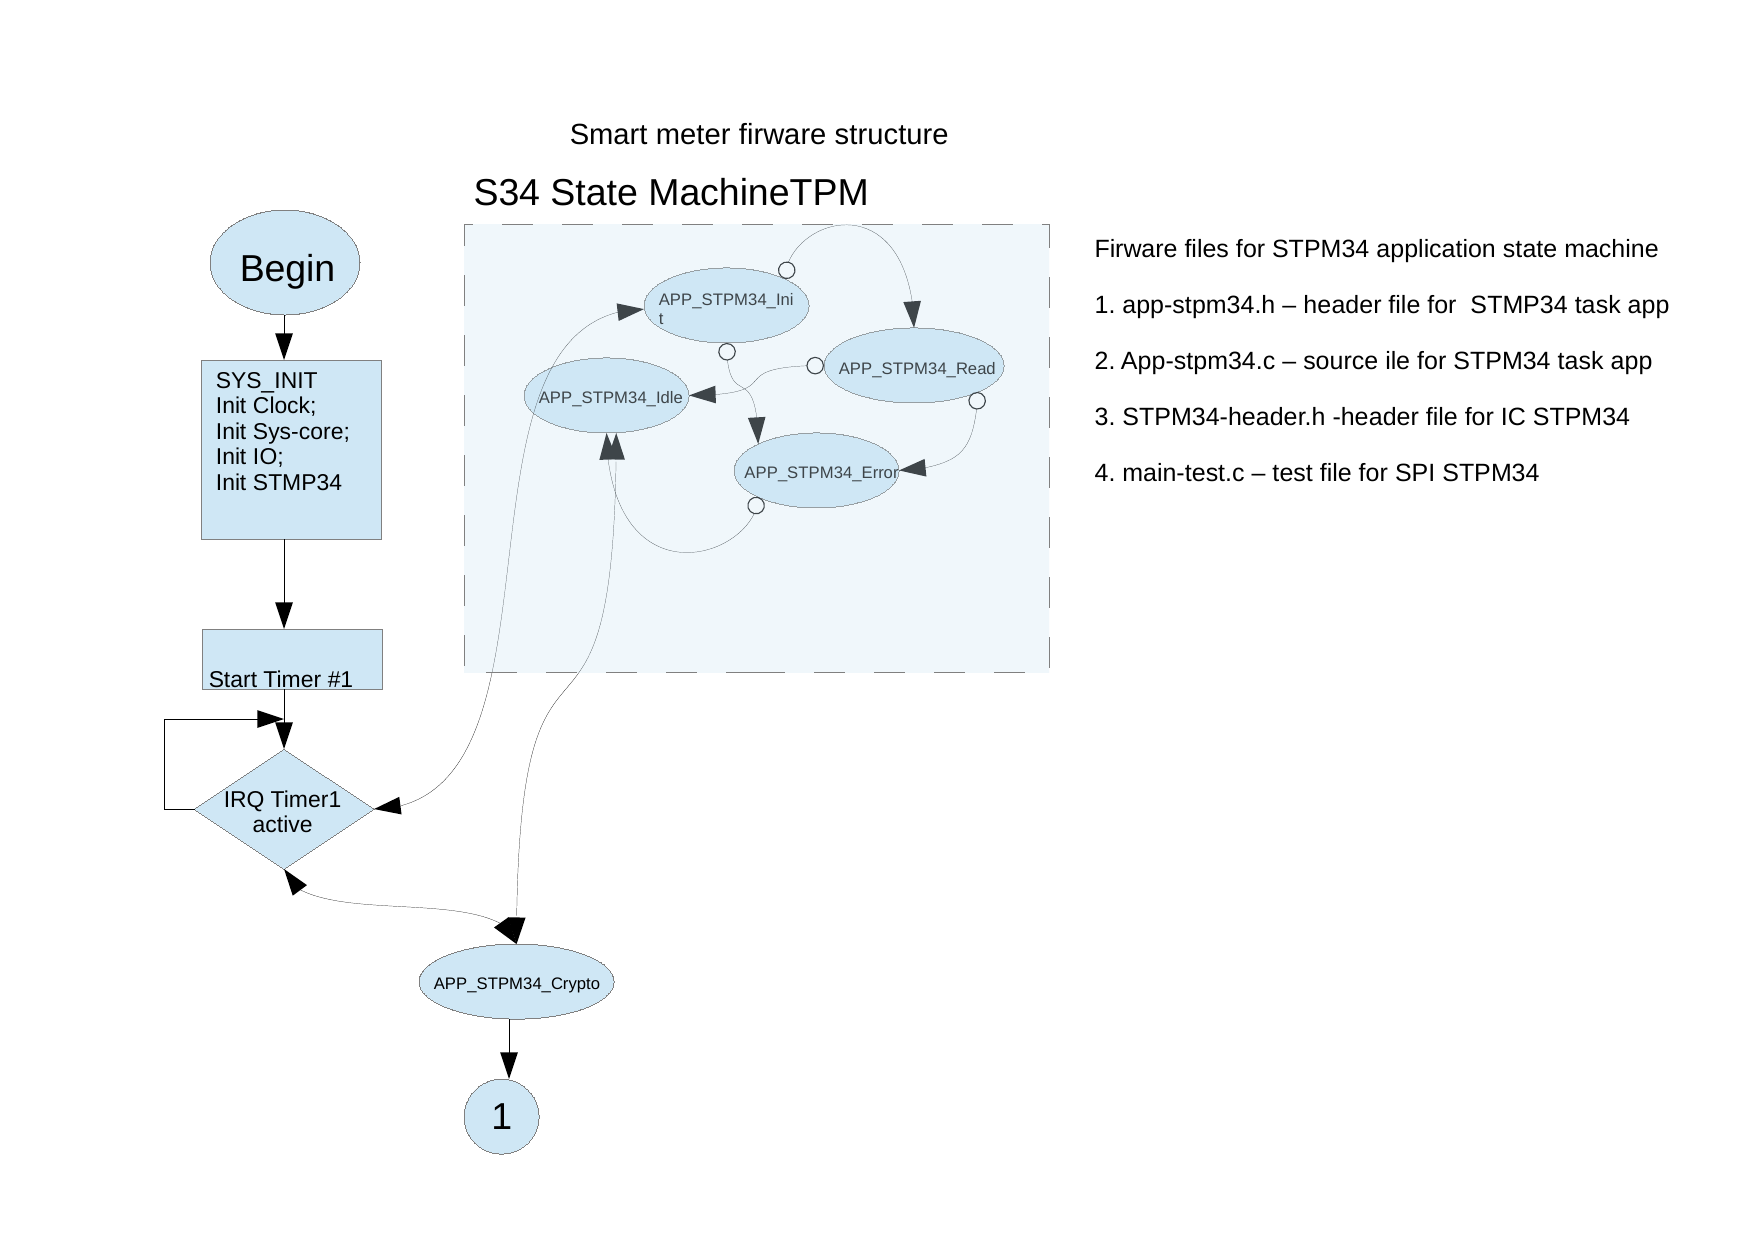

# Smart meter firware structure
S34 State MachineTPM
Firware files for STPM34 application state machine
1. app-stpm34.h – header file for STMP34 task app
2. App-stpm34.c – source ile for STPM34 task app
3. STPM34-header.h -header file for IC STPM34
4. main-test.c – test file for SPI STPM34
Begin
APP_STPM34_Init
APP_STPM34_Read
SYS_INIT
Init Clock;
Init Sys-core;
Init IO;
Init STMP34
APP_STPM34_Idle
APP_STPM34_Error
Start Timer #1
IRQ Timer1
active
APP_STPM34_Crypto
1